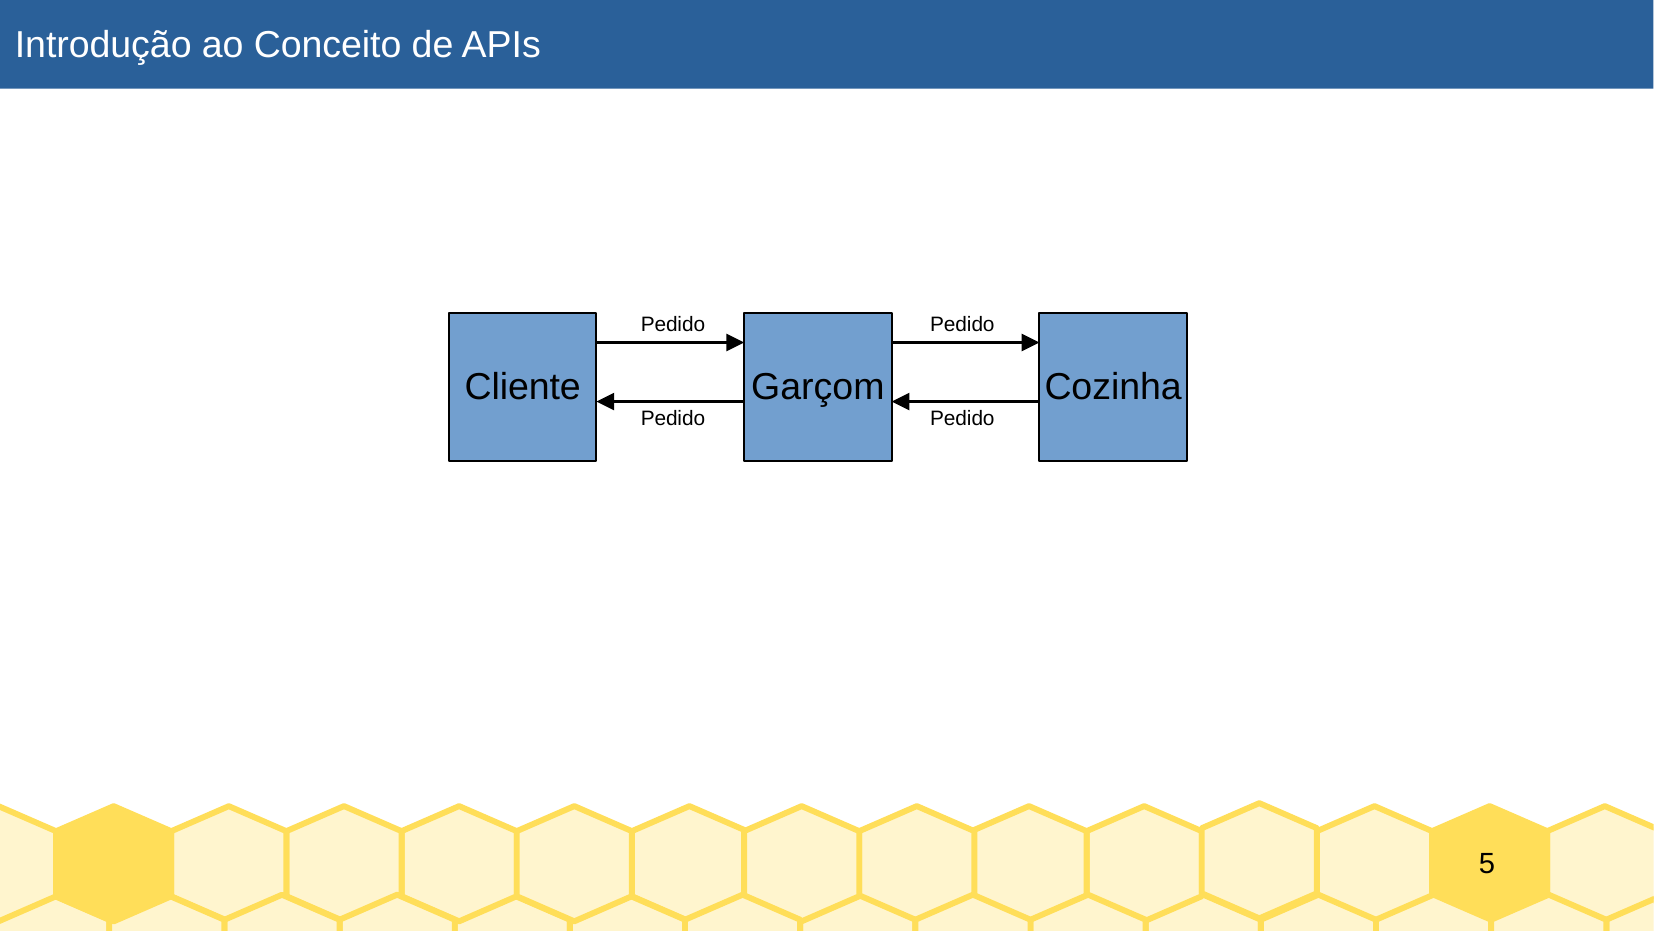

Introdução ao Conceito de APIs
Pedido
Pedido
Cliente
Garçom
Cozinha
Pedido
Pedido